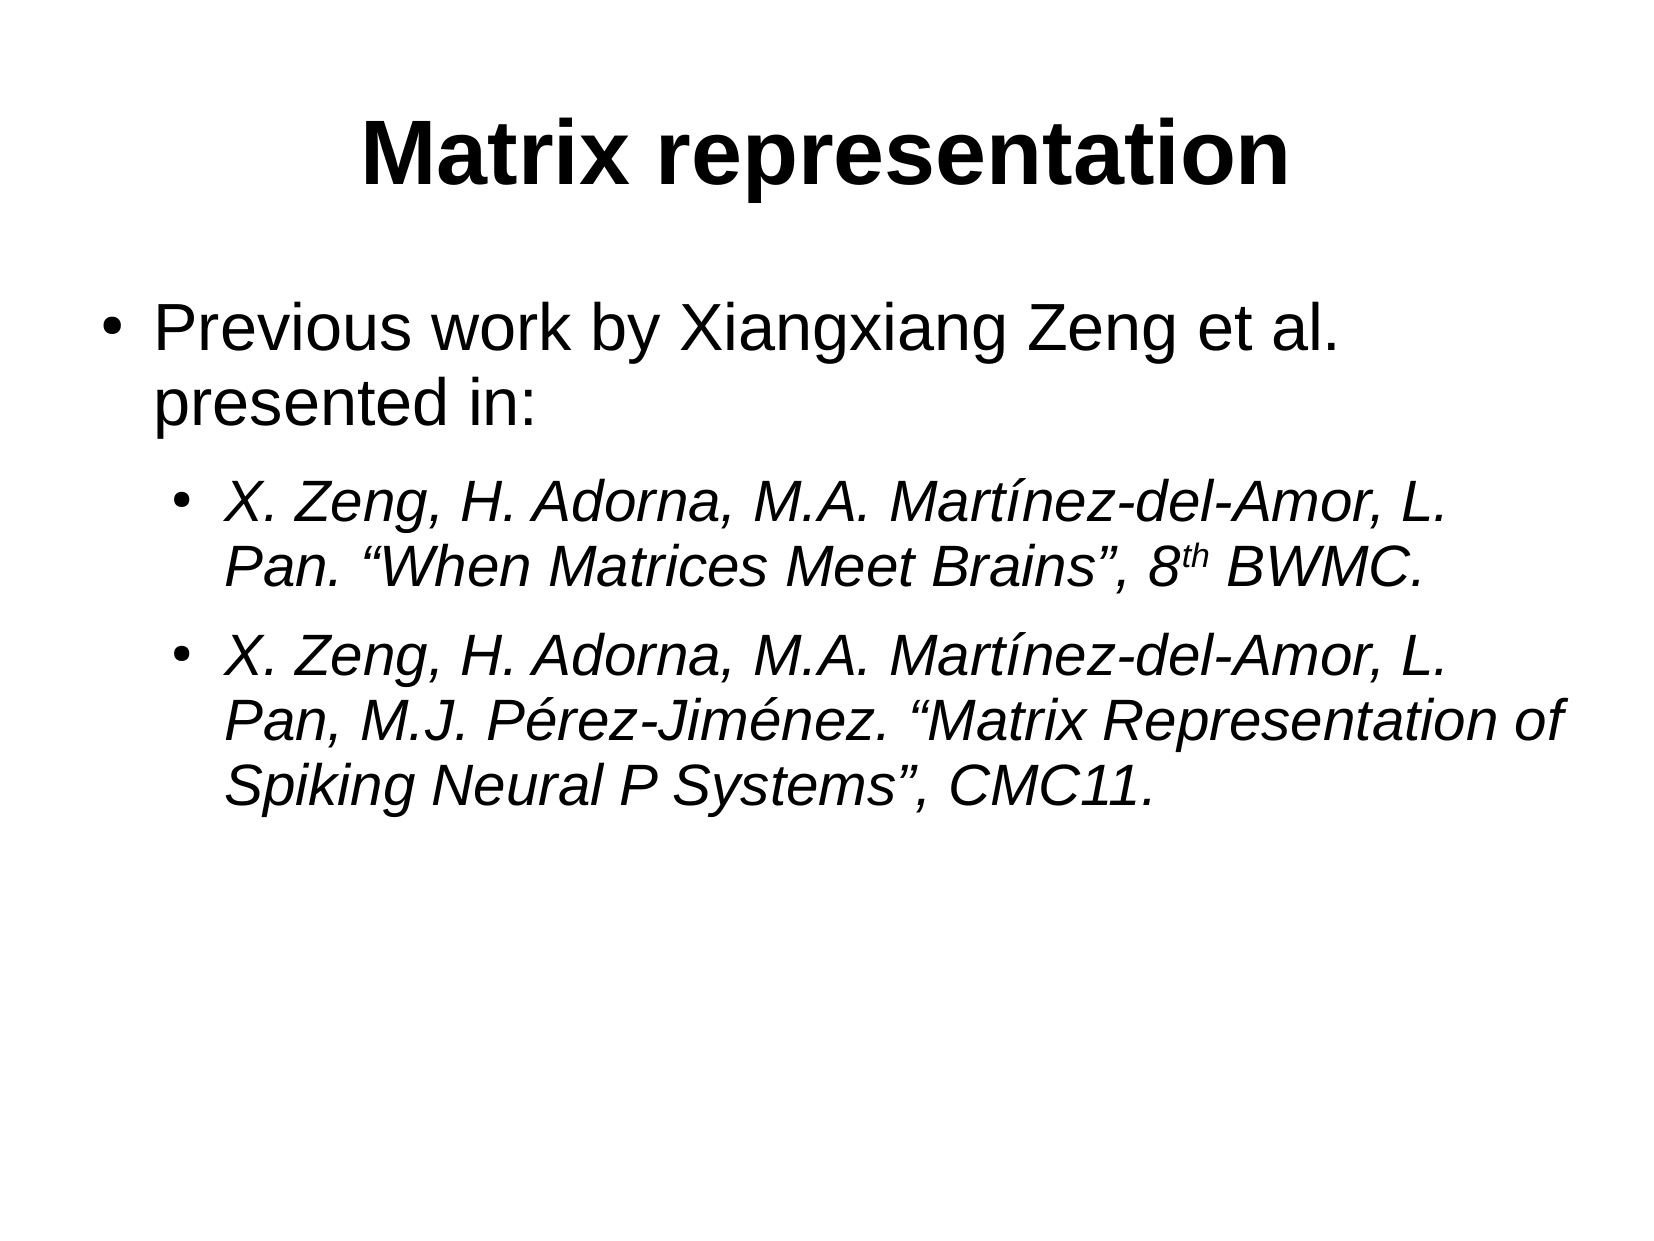

# Matrix representation
Previous work by Xiangxiang Zeng et al. presented in:
X. Zeng, H. Adorna, M.A. Martínez-del-Amor, L. Pan. “When Matrices Meet Brains”, 8th BWMC.
X. Zeng, H. Adorna, M.A. Martínez-del-Amor, L. Pan, M.J. Pérez-Jiménez. “Matrix Representation of Spiking Neural P Systems”, CMC11.